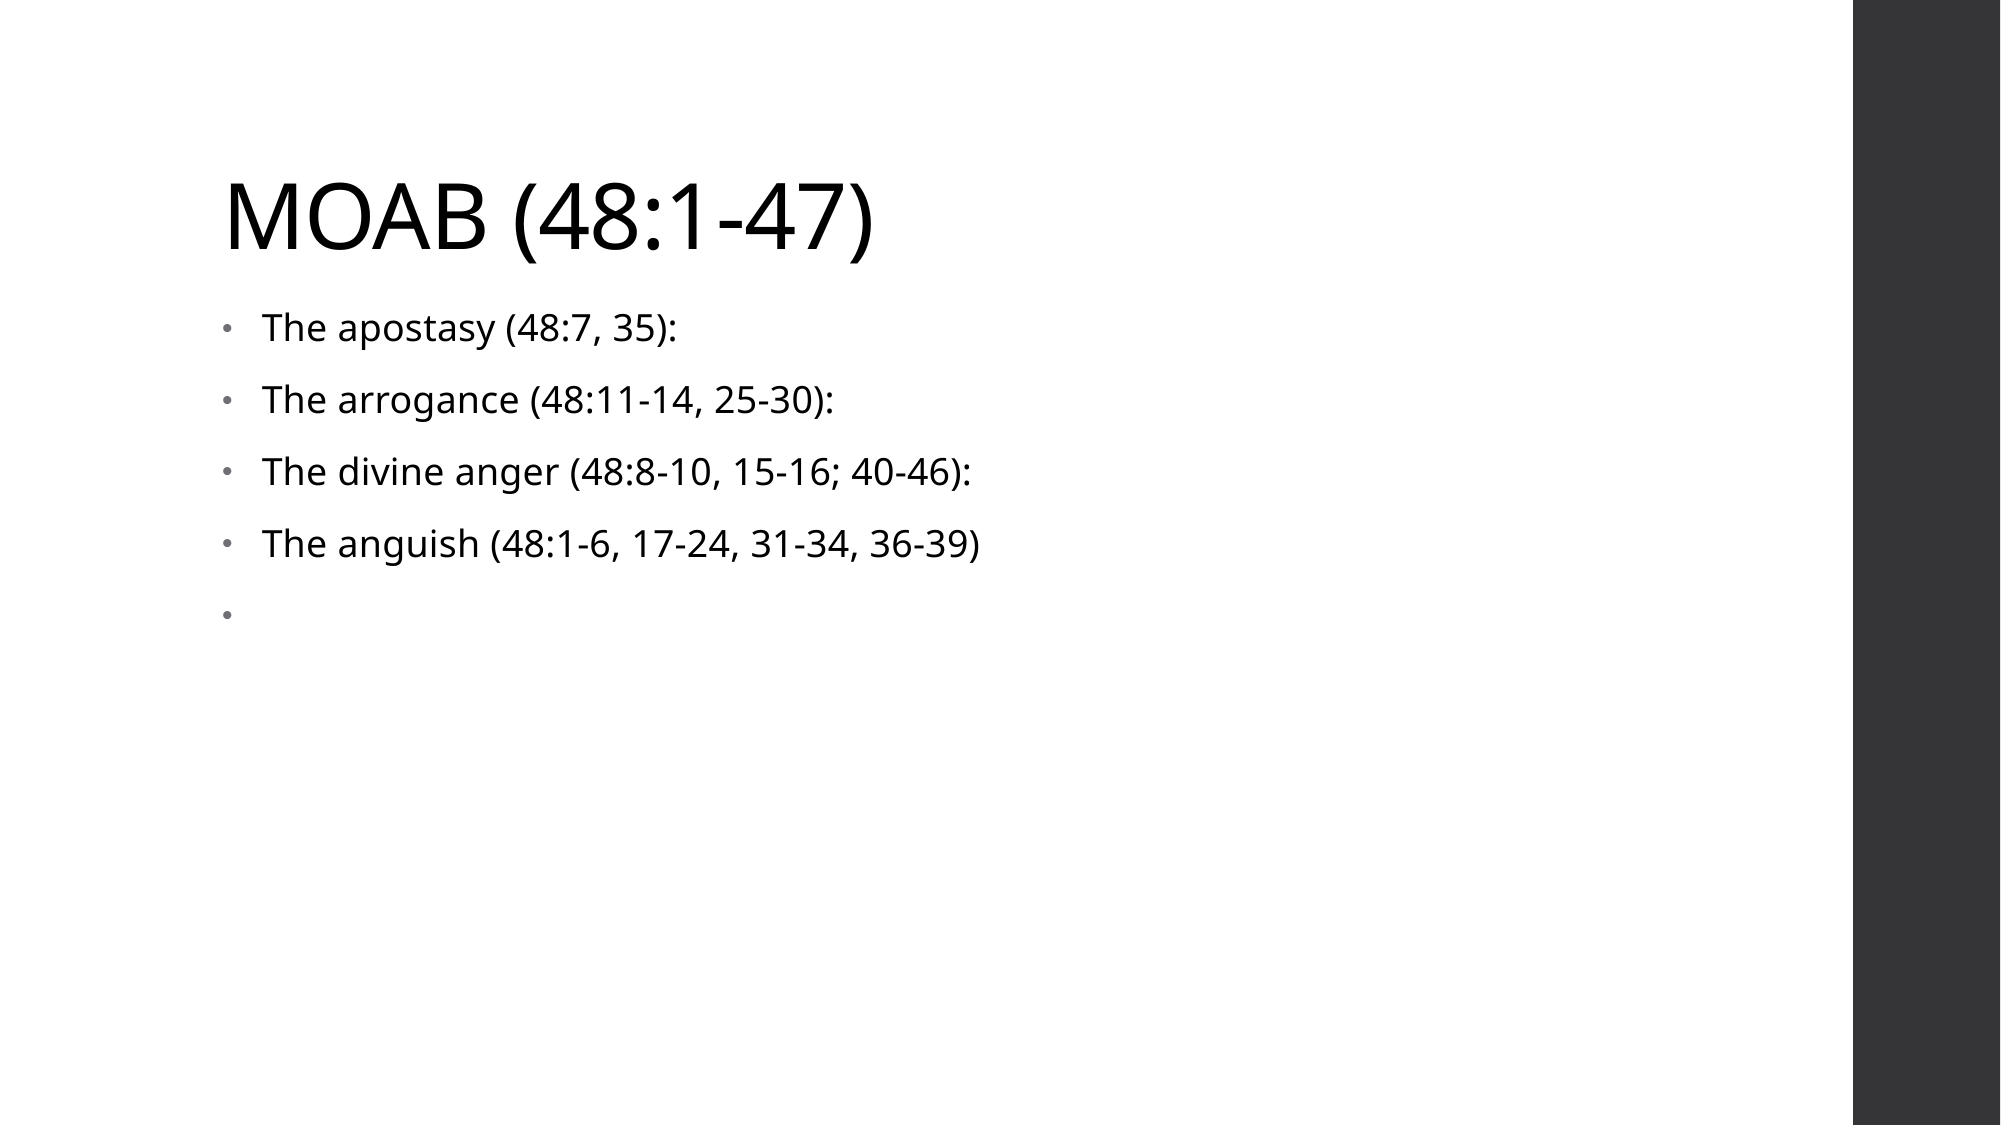

# MOAB (48:1-47)
 The apostasy (48:7, 35):
 The arrogance (48:11-14, 25-30):
 The divine anger (48:8-10, 15-16; 40-46):
 The anguish (48:1-6, 17-24, 31-34, 36-39)